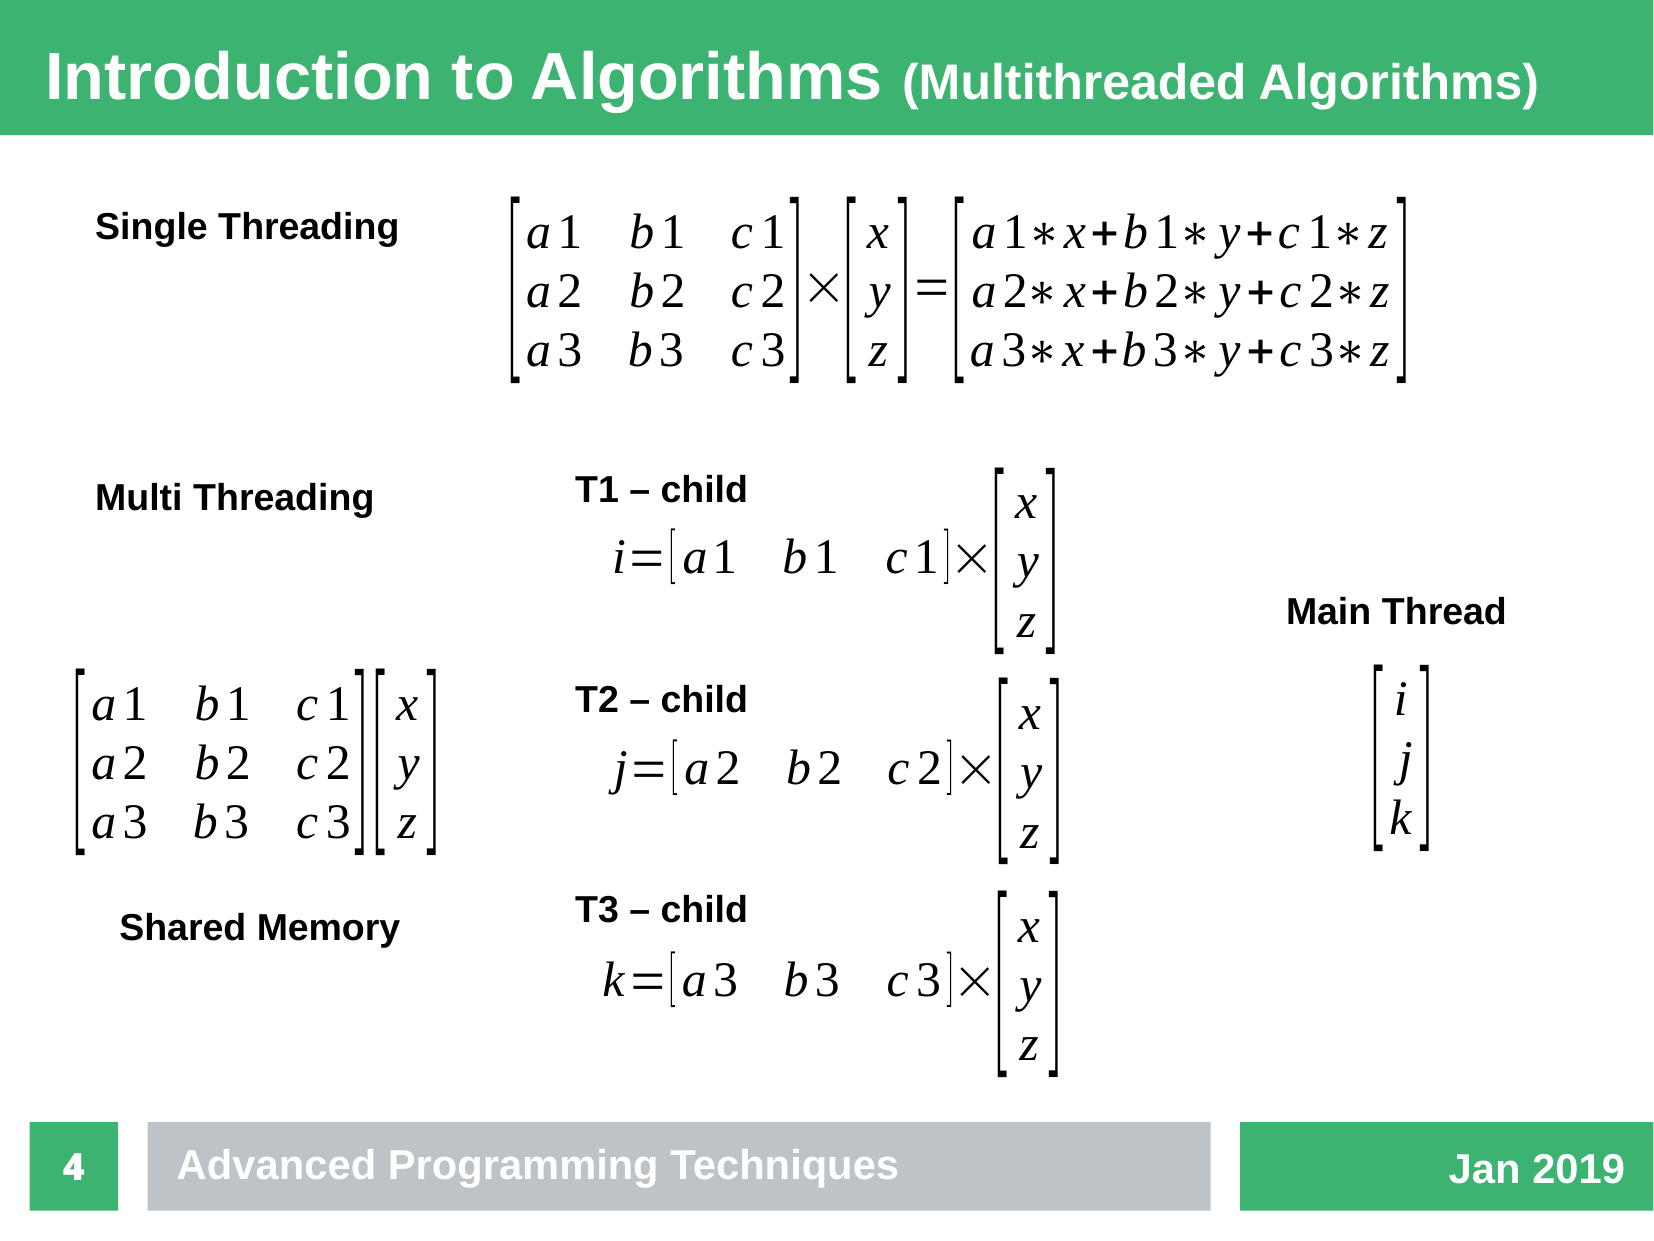

# Introduction to Algorithms (Multithreaded Algorithms)
Single Threading
T1 – child
T2 – child
T3 – child
Multi Threading
Main Thread
Shared Memory
4
Advanced Programming Techniques
Jan 2019